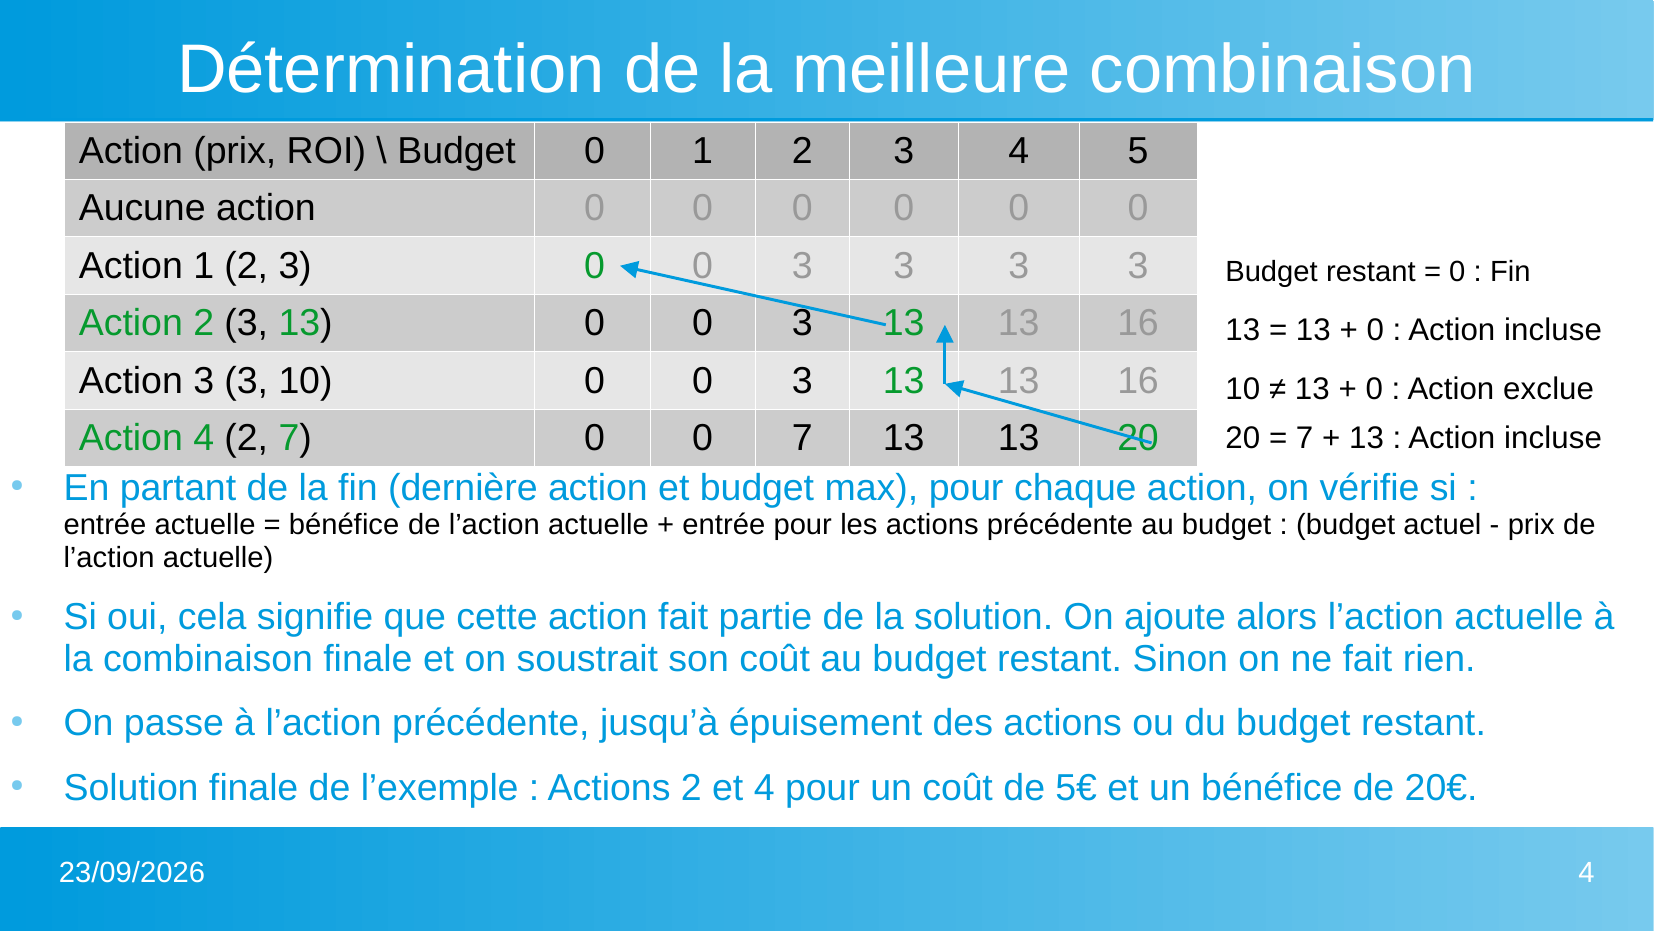

# Détermination de la meilleure combinaison
| Action (prix, ROI) \ Budget | 0 | 1 | 2 | 3 | 4 | 5 |
| --- | --- | --- | --- | --- | --- | --- |
| Aucune action | 0 | 0 | 0 | 0 | 0 | 0 |
| Action 1 (2, 3) | 0 | 0 | 3 | 3 | 3 | 3 |
| Action 2 (3, 13) | 0 | 0 | 3 | 13 | 13 | 16 |
| Action 3 (3, 10) | 0 | 0 | 3 | 13 | 13 | 16 |
| Action 4 (2, 7) | 0 | 0 | 7 | 13 | 13 | 20 |
Budget restant = 0 : Fin
13 = 13 + 0 : Action incluse
10 ≠ 13 + 0 : Action exclue
20 = 7 + 13 : Action incluse
En partant de la fin (dernière action et budget max), pour chaque action, on vérifie si :
entrée actuelle = bénéfice de l’action actuelle + entrée pour les actions précédente au budget : (budget actuel - prix de l’action actuelle)
Si oui, cela signifie que cette action fait partie de la solution. On ajoute alors l’action actuelle à la combinaison finale et on soustrait son coût au budget restant. Sinon on ne fait rien.
On passe à l’action précédente, jusqu’à épuisement des actions ou du budget restant.
Solution finale de l’exemple : Actions 2 et 4 pour un coût de 5€ et un bénéfice de 20€.
4